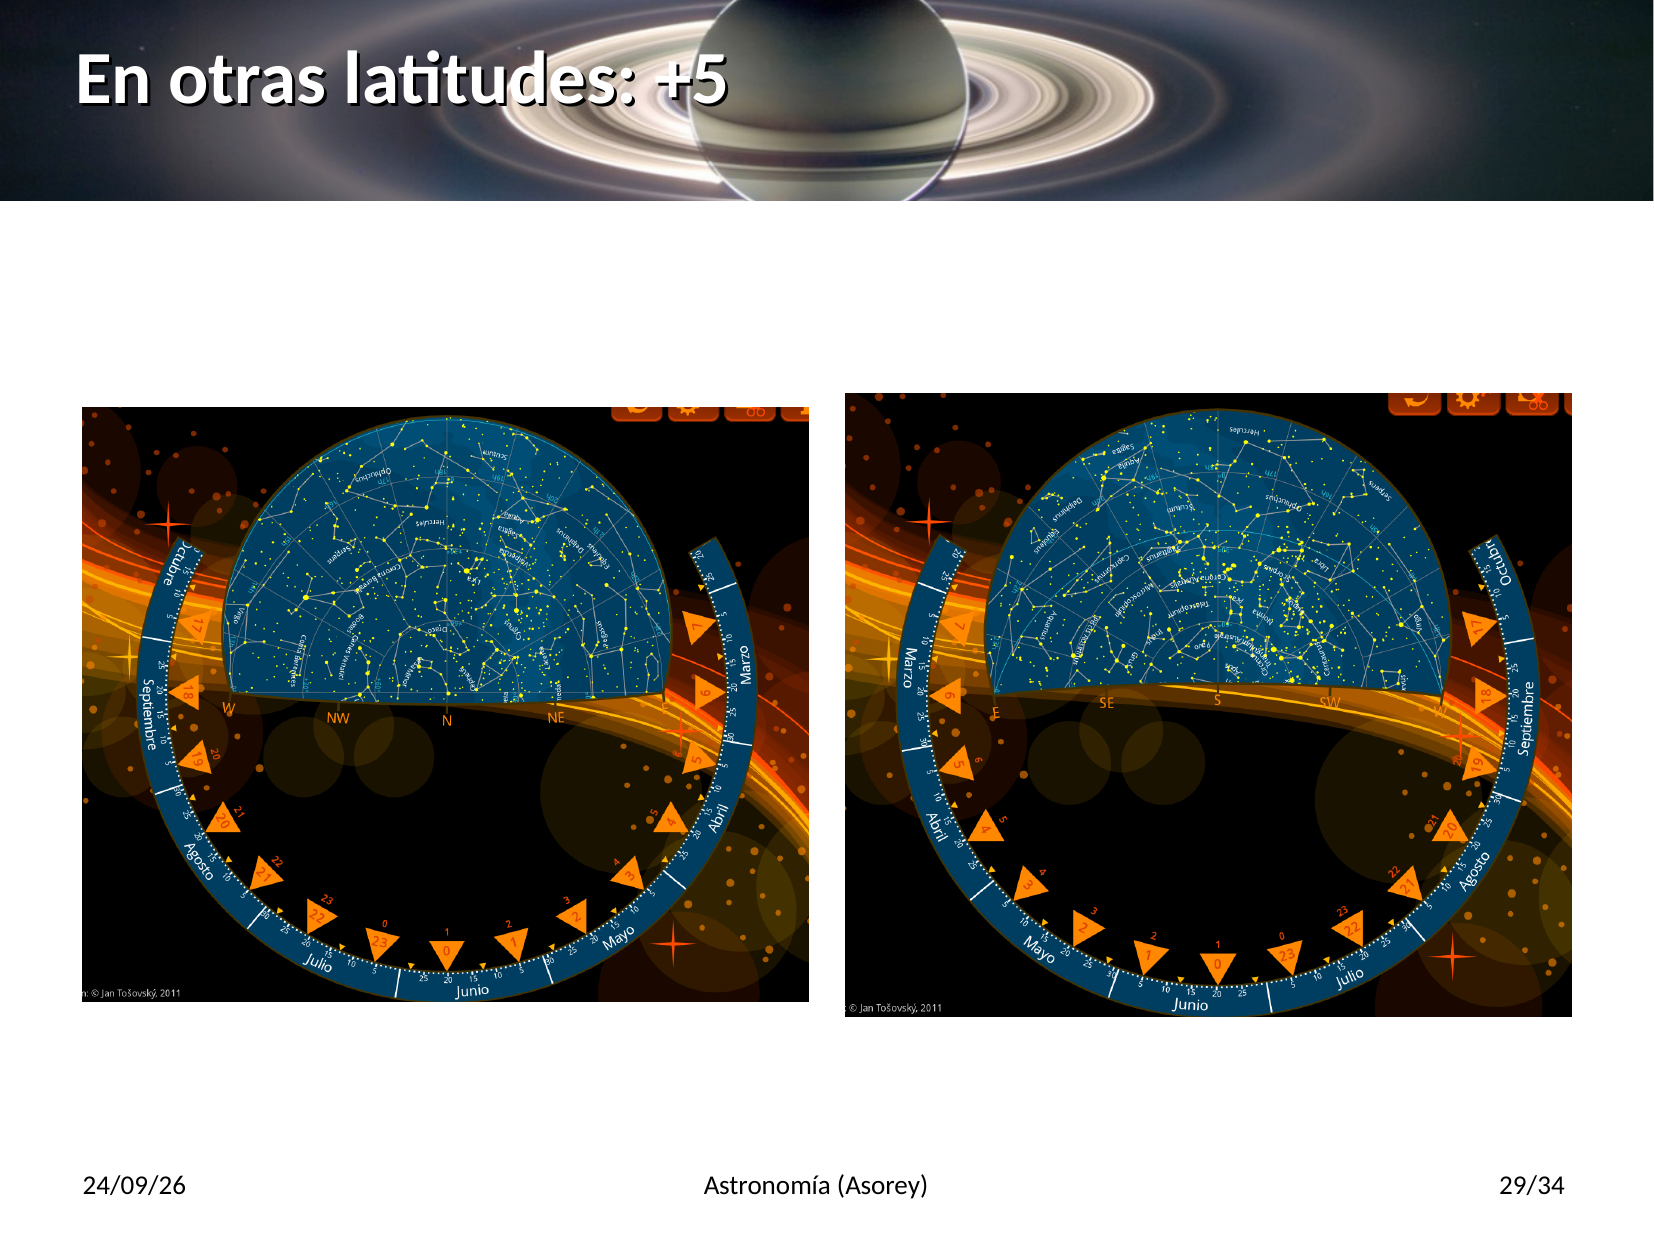

# En otras latitudes: +5
Astronomía (Asorey)
29